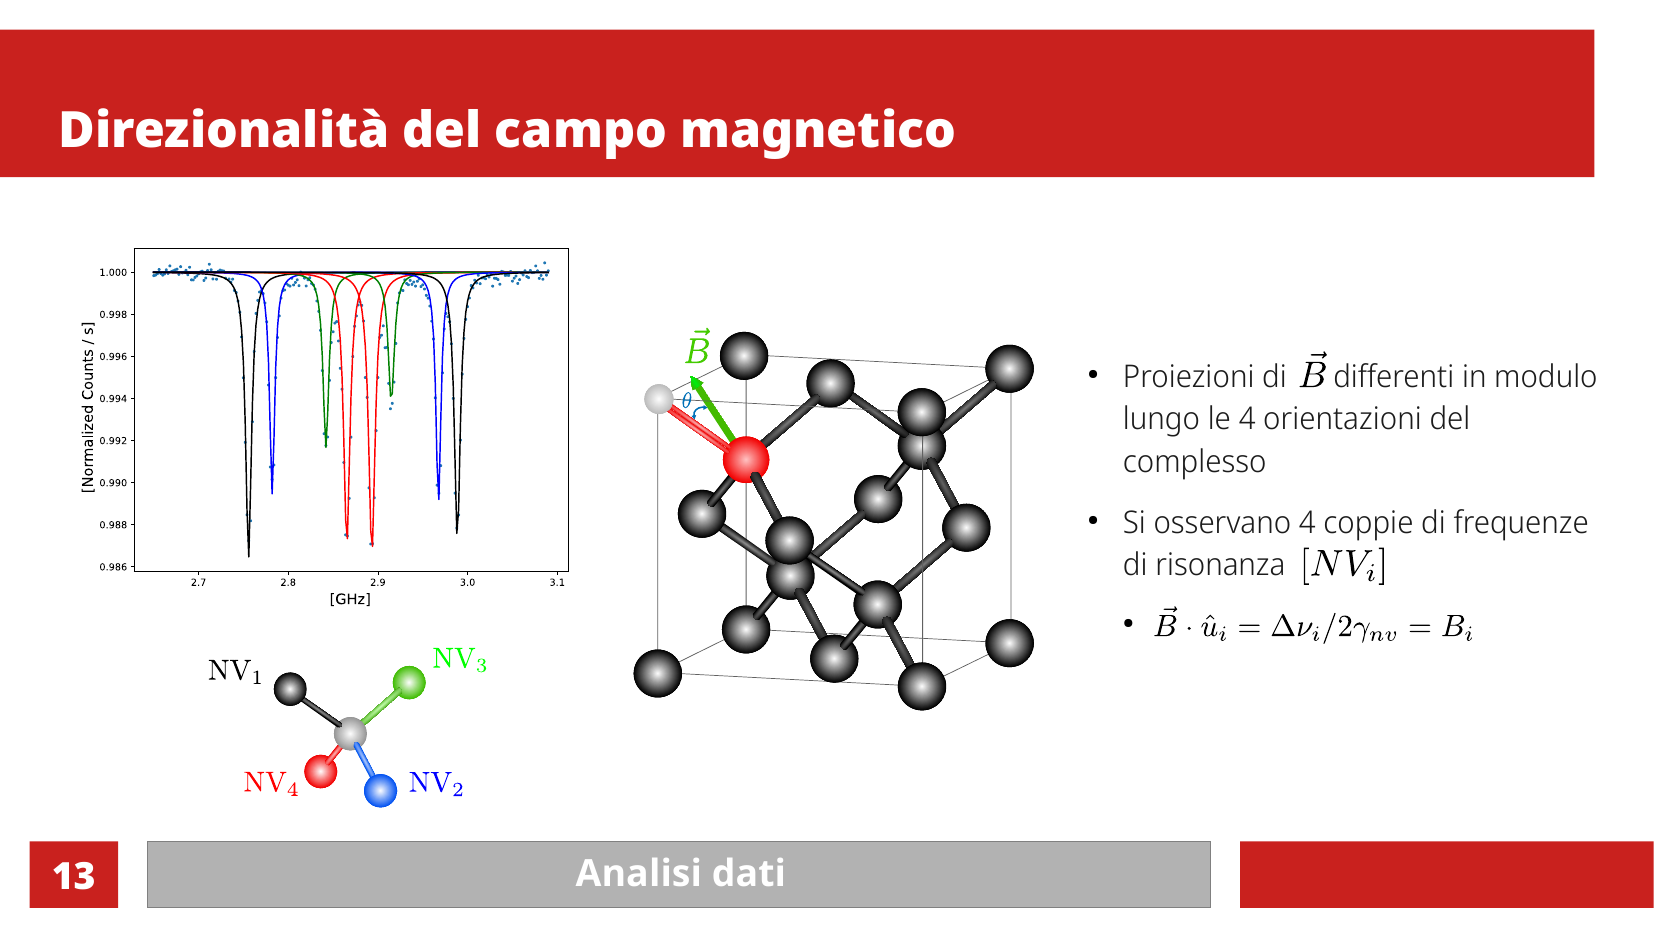

# Direzionalità del campo magnetico
Proiezioni di differenti in modulo lungo le 4 orientazioni del complesso
Si osservano 4 coppie di frequenze di risonanza
Analisi dati
13